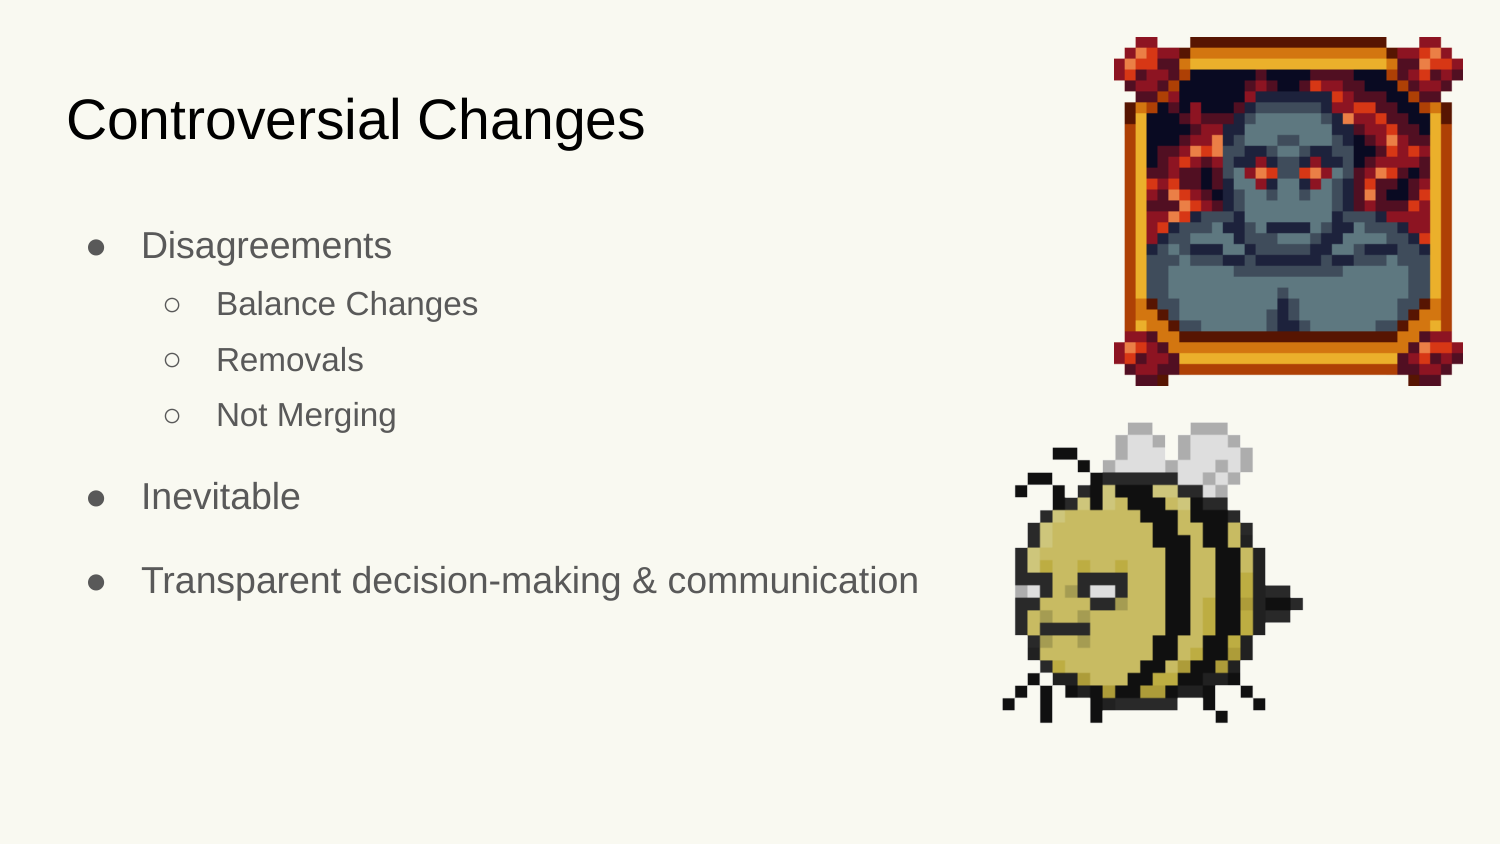

# Controversial Changes
Disagreements
Balance Changes
Removals
Not Merging
Inevitable
Transparent decision-making & communication